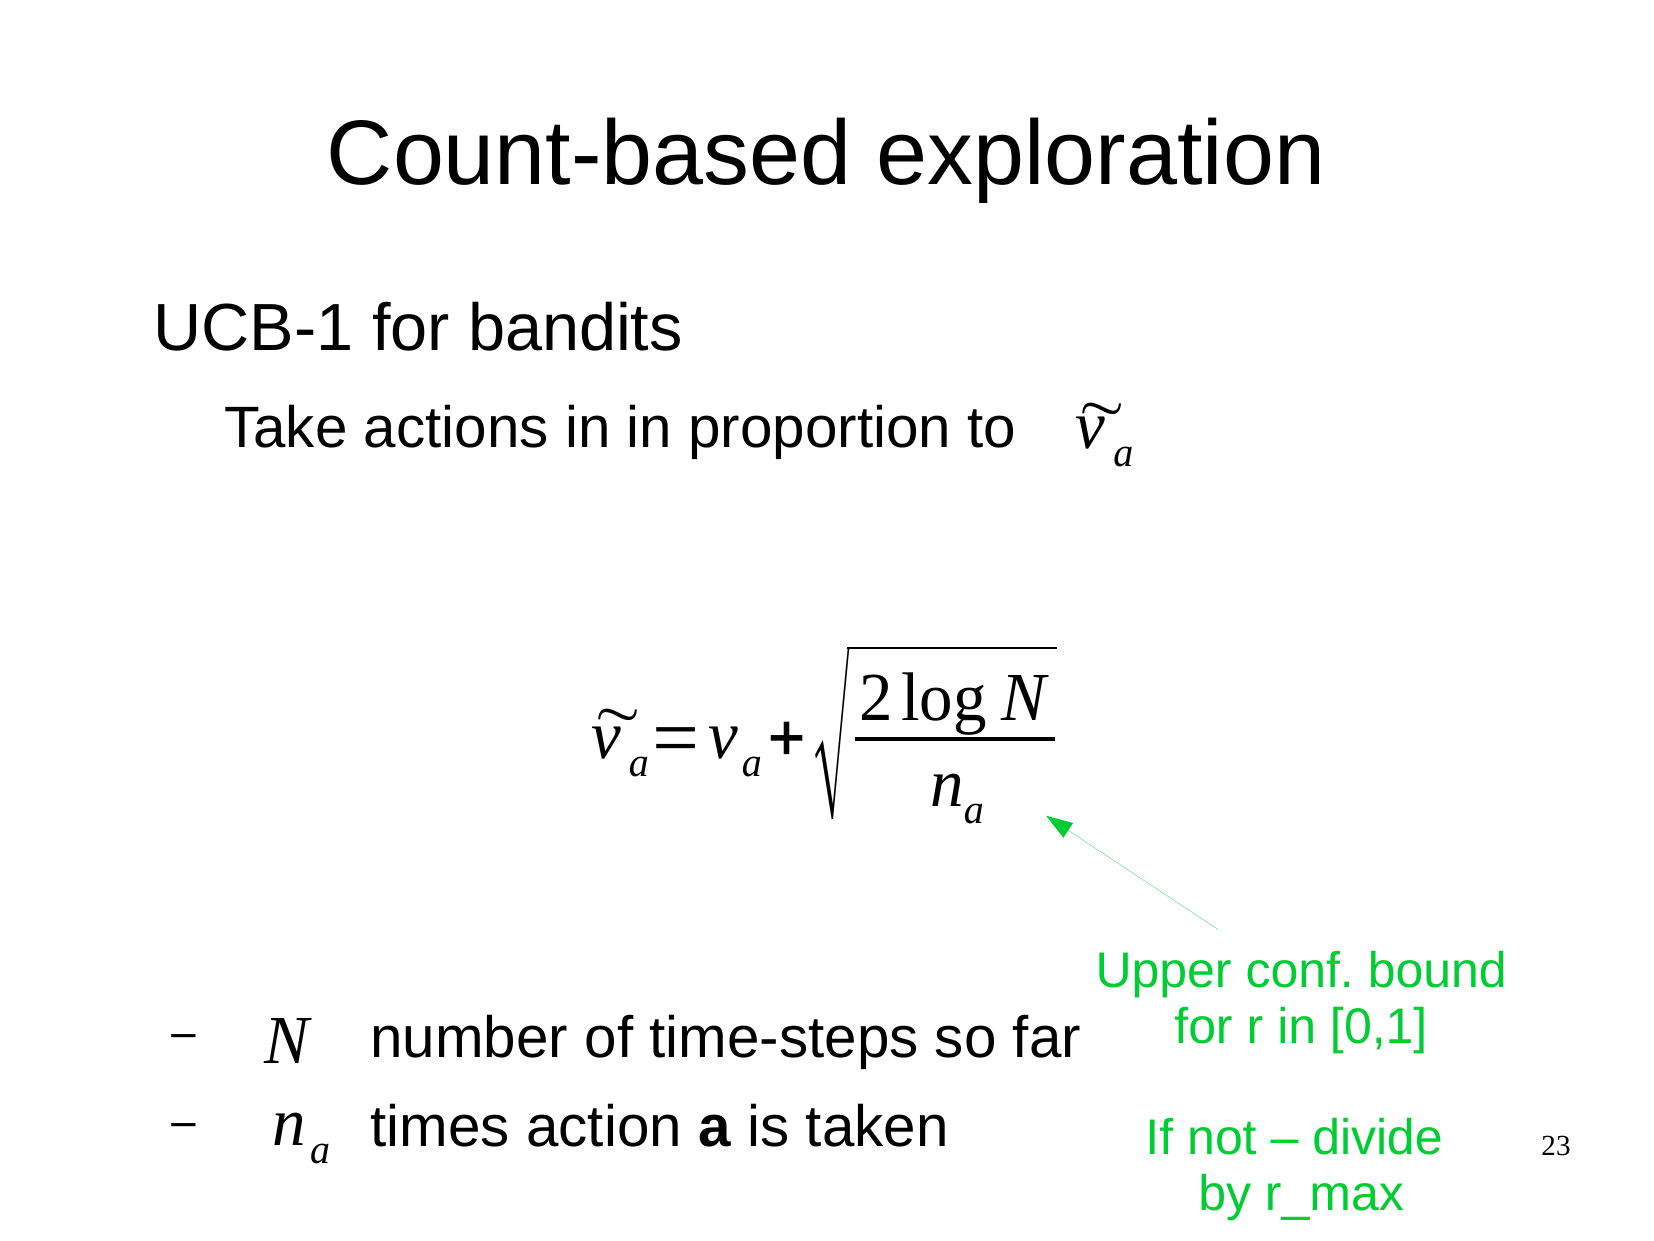

# Count-based exploration
UCB-1 for bandits
Take actions in in proportion to
 number of time-steps so far
 times action a is taken
Upper conf. bound
for r in [0,1]
If not – divide
by r_max
23